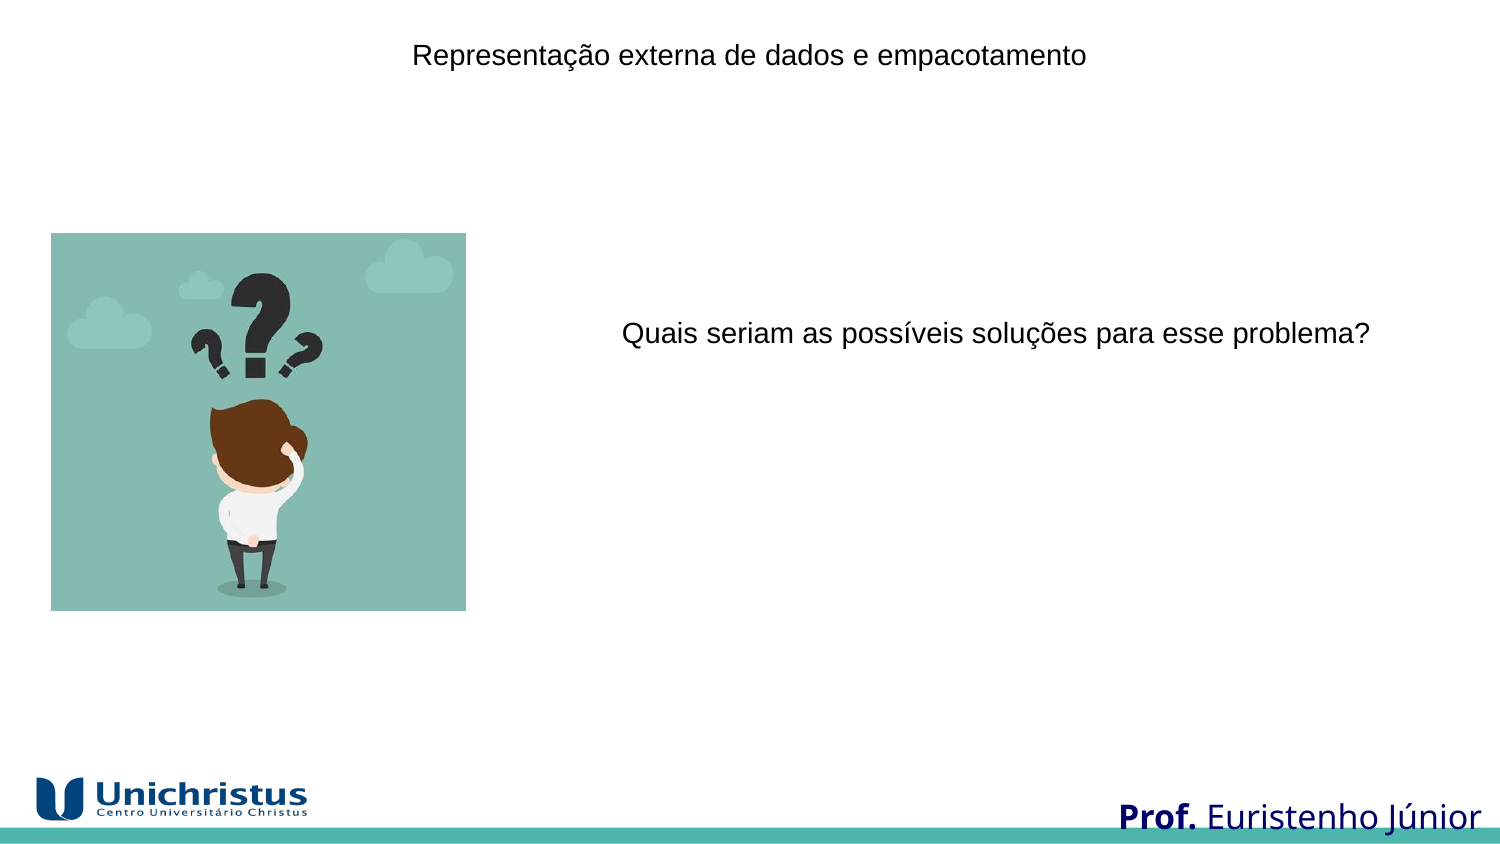

# Representação externa de dados e empacotamento
Quais seriam as possíveis soluções para esse problema?